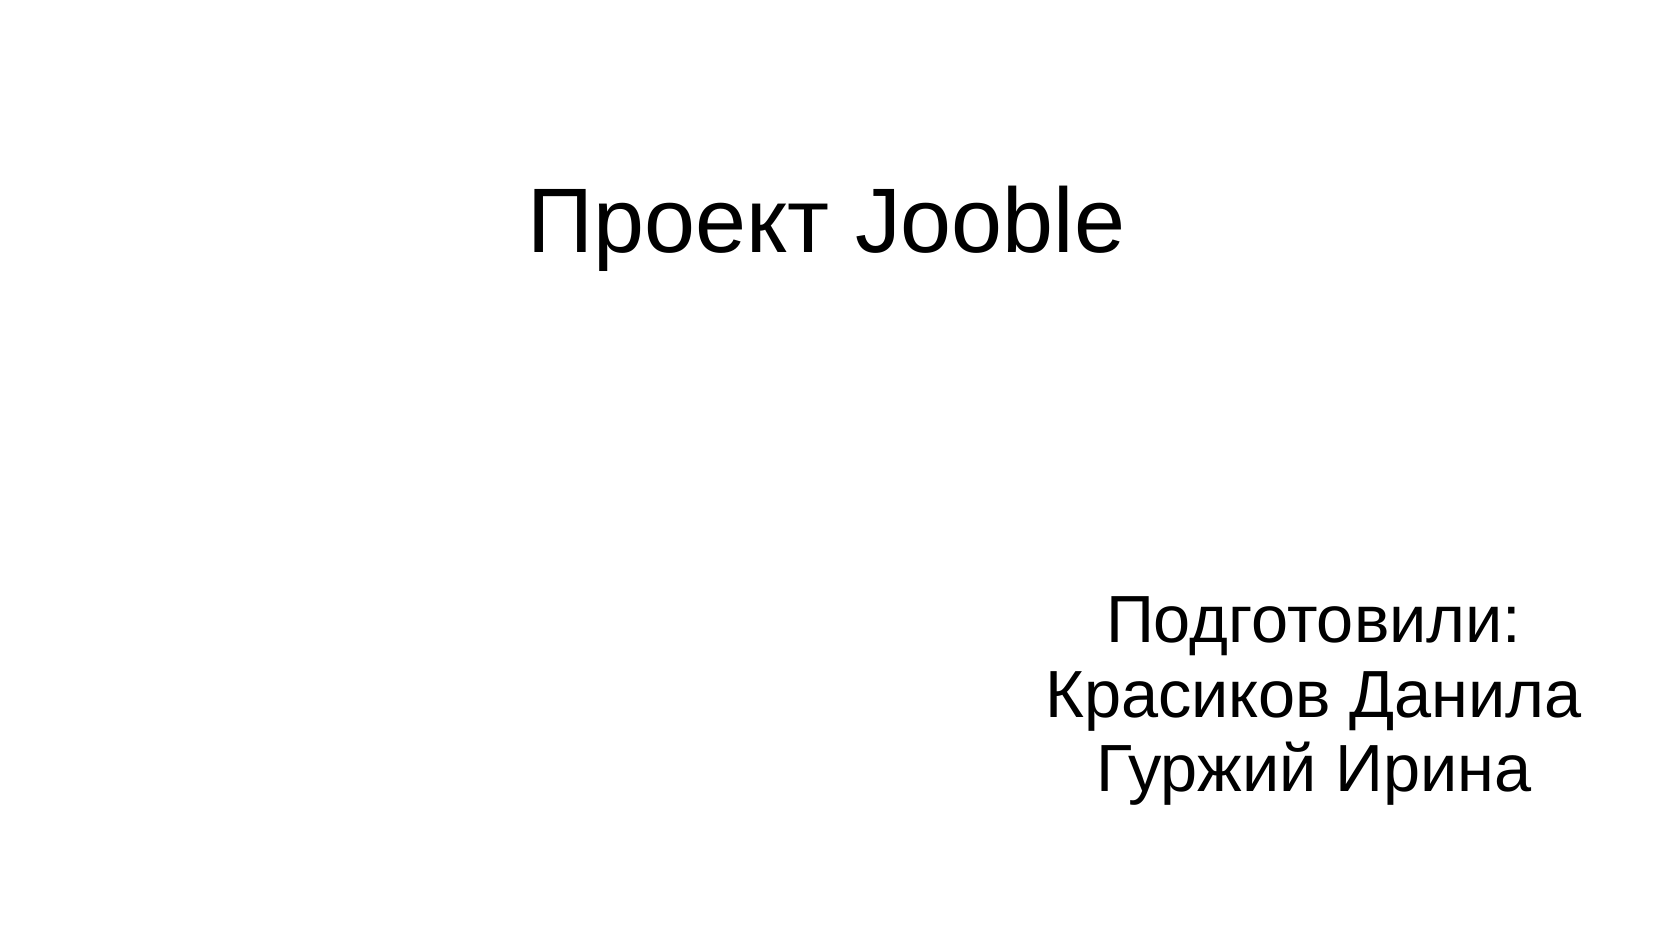

# Проект Jooble
Подготовили:
Красиков Данила
Гуржий Ирина